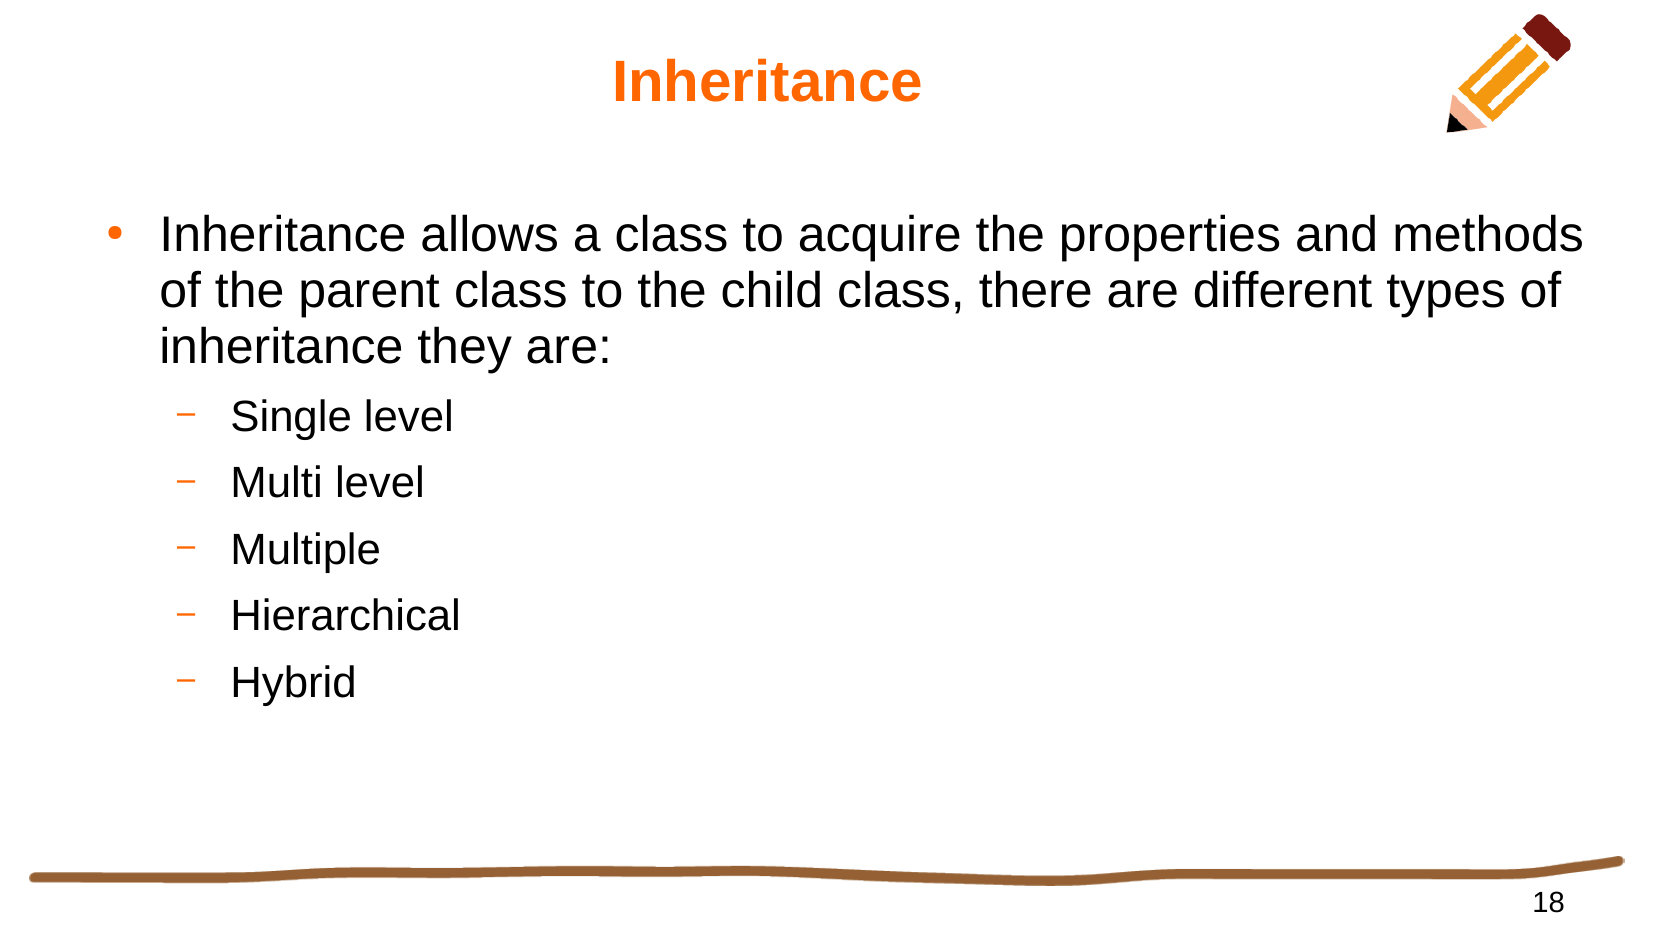

# Inheritance
Inheritance allows a class to acquire the properties and methods of the parent class to the child class, there are different types of inheritance they are:
Single level
Multi level
Multiple
Hierarchical
Hybrid
18